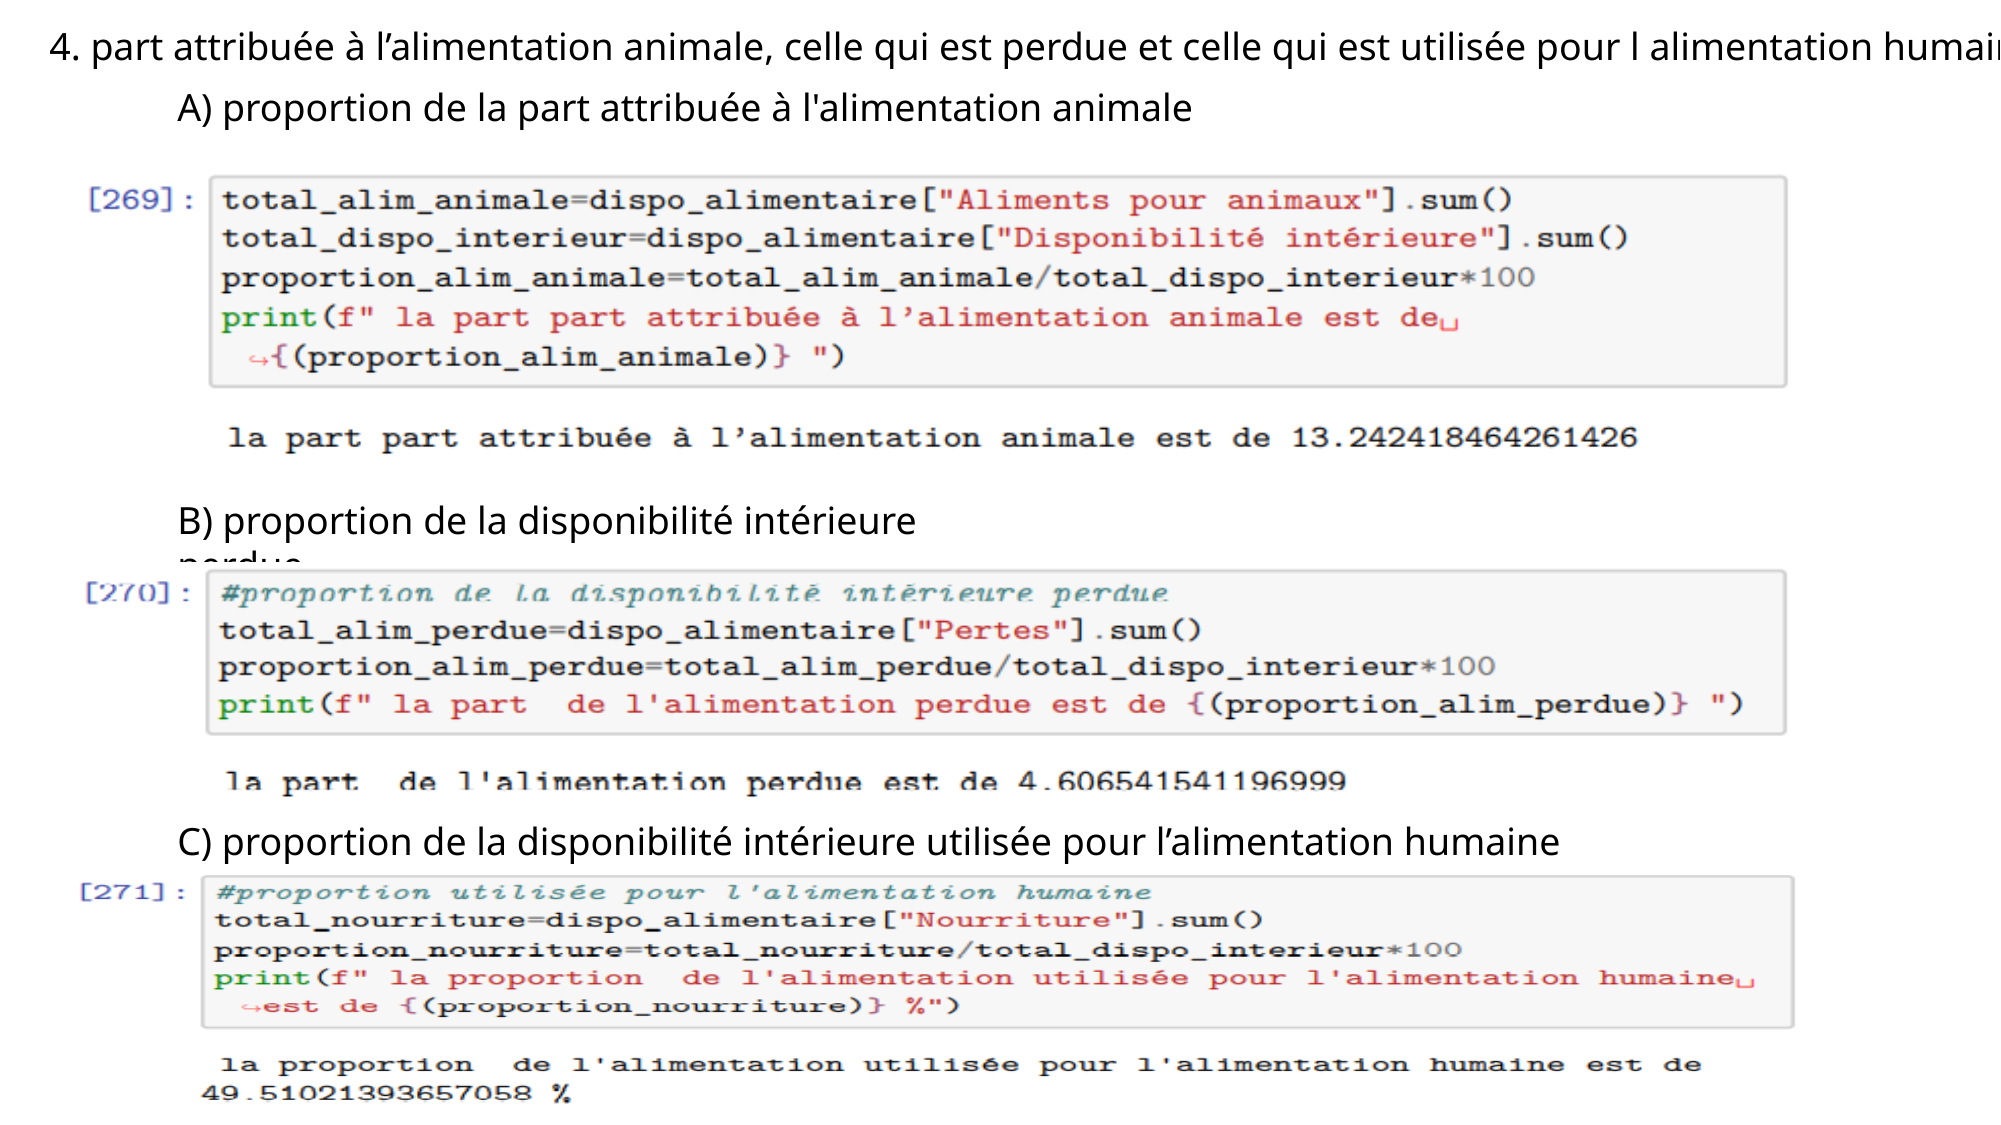

4. part attribuée à l’alimentation animale, celle qui est perdue et celle qui est utilisée pour l alimentation humaine
A) proportion de la part attribuée à l'alimentation animale
B) proportion de la disponibilité intérieure perdue
C) proportion de la disponibilité intérieure utilisée pour l’alimentation humaine